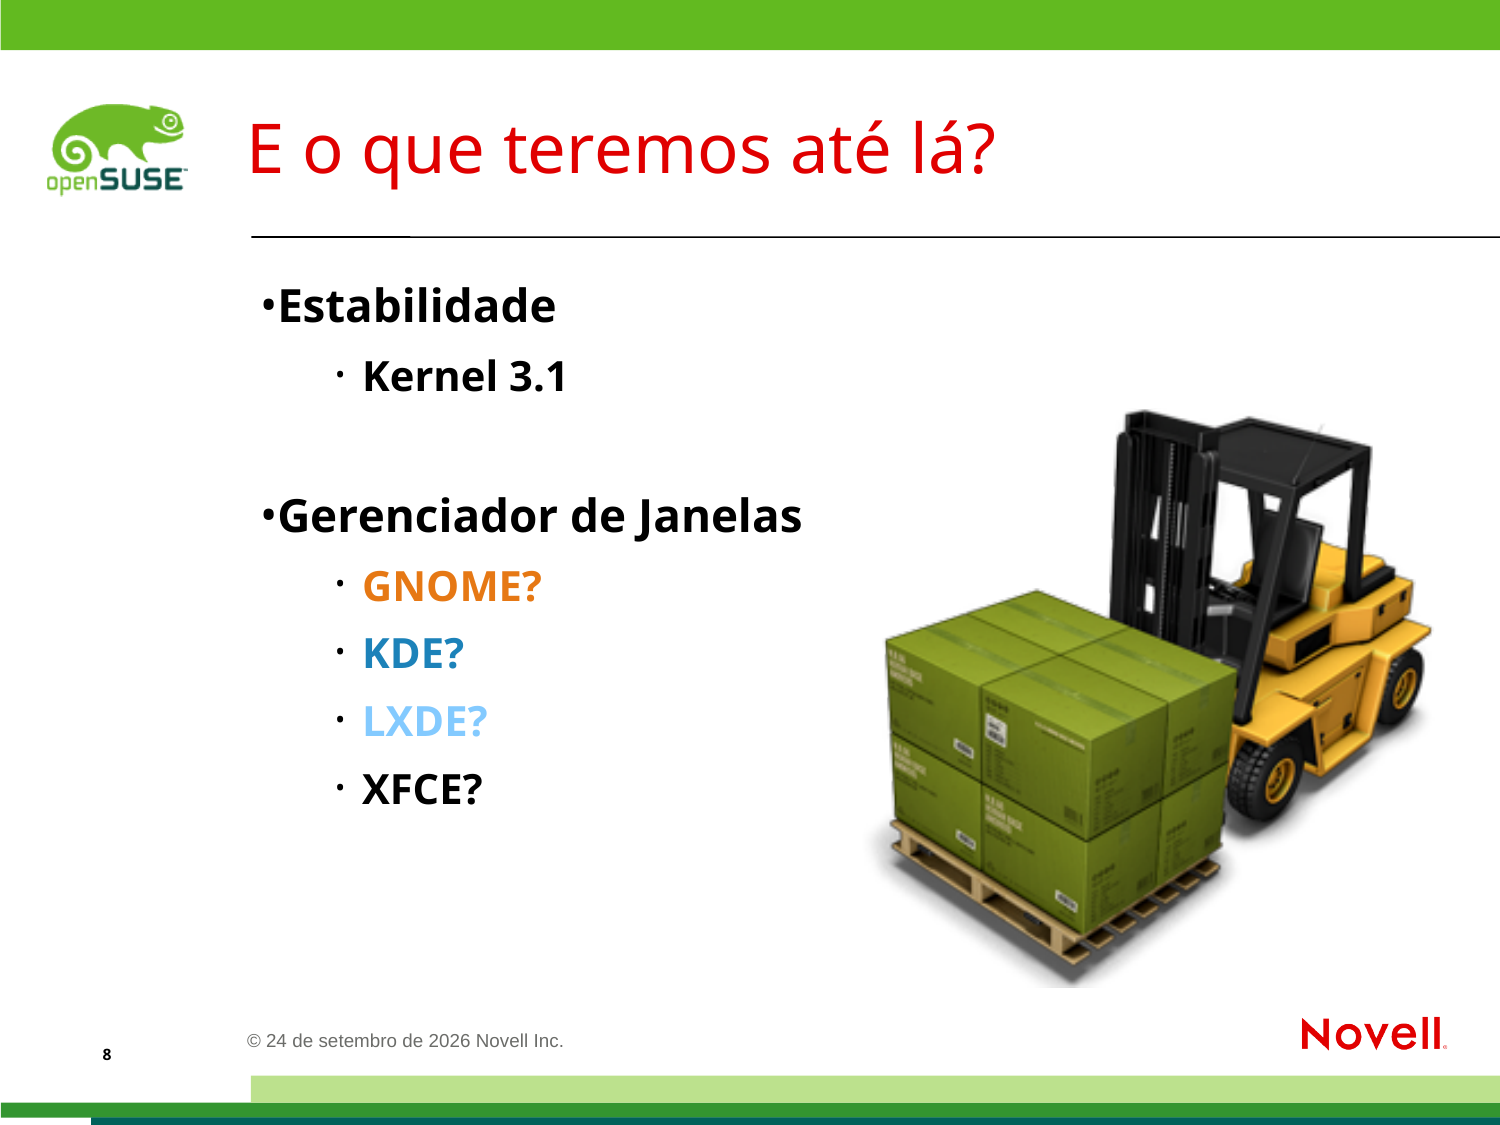

# E o que teremos até lá?
Estabilidade
Kernel 3.1
Gerenciador de Janelas
GNOME?
KDE?
LXDE?
XFCE?